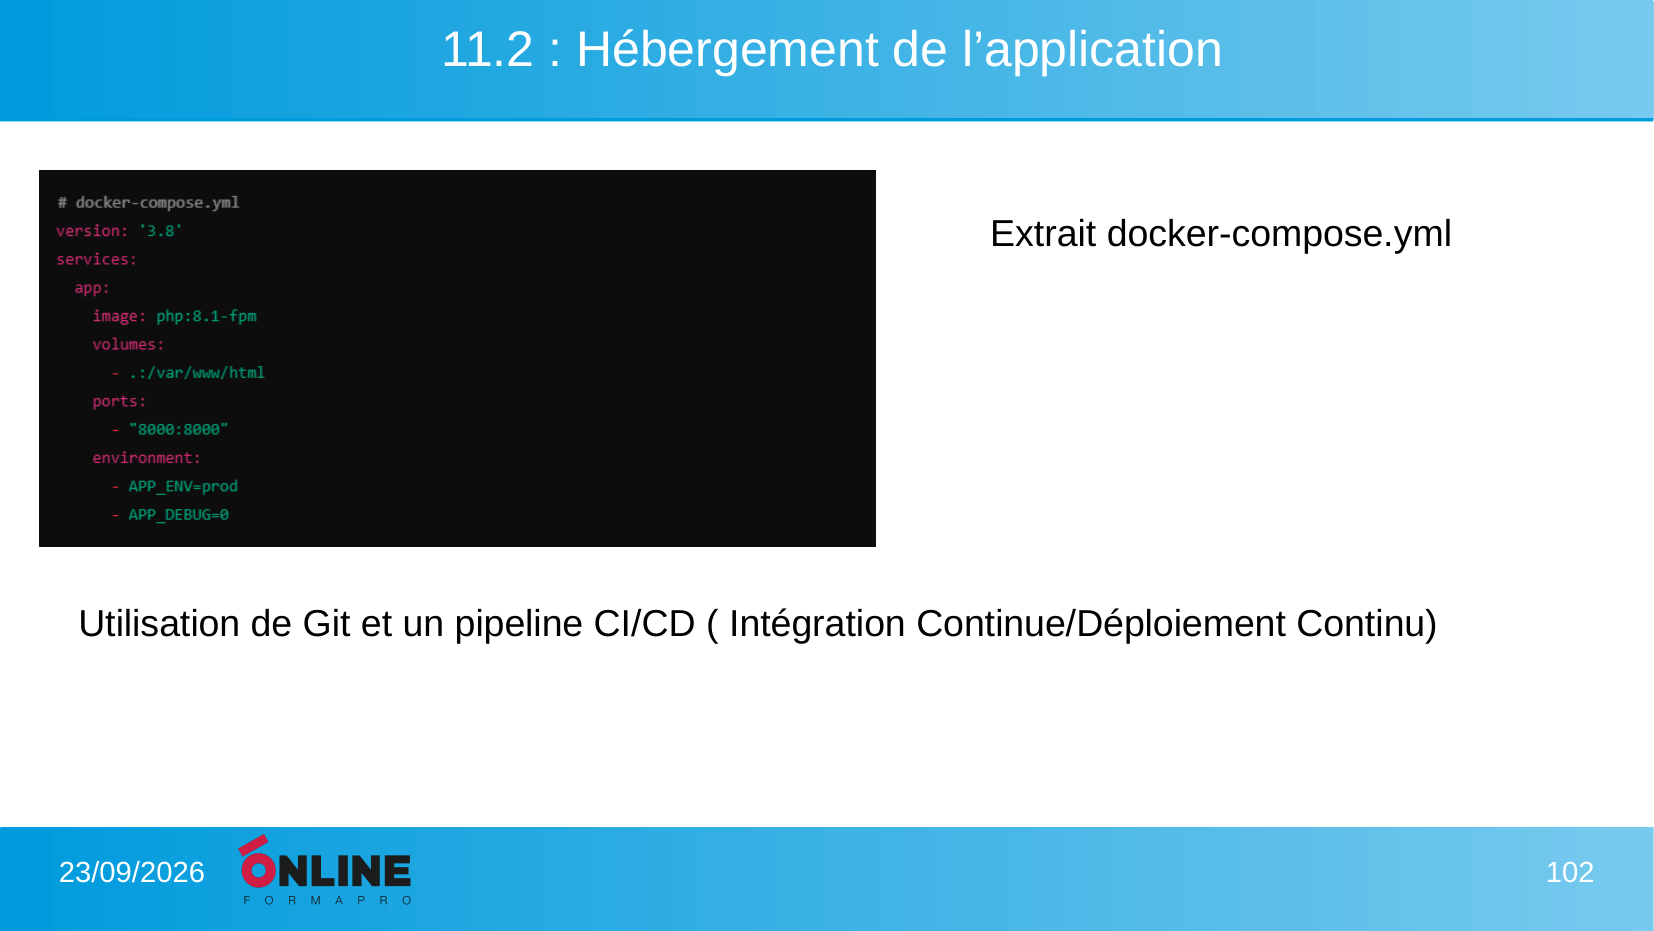

# 11.2 : Hébergement de l’application
Extrait docker-compose.yml
Utilisation de Git et un pipeline CI/CD ( Intégration Continue/Déploiement Continu)
102